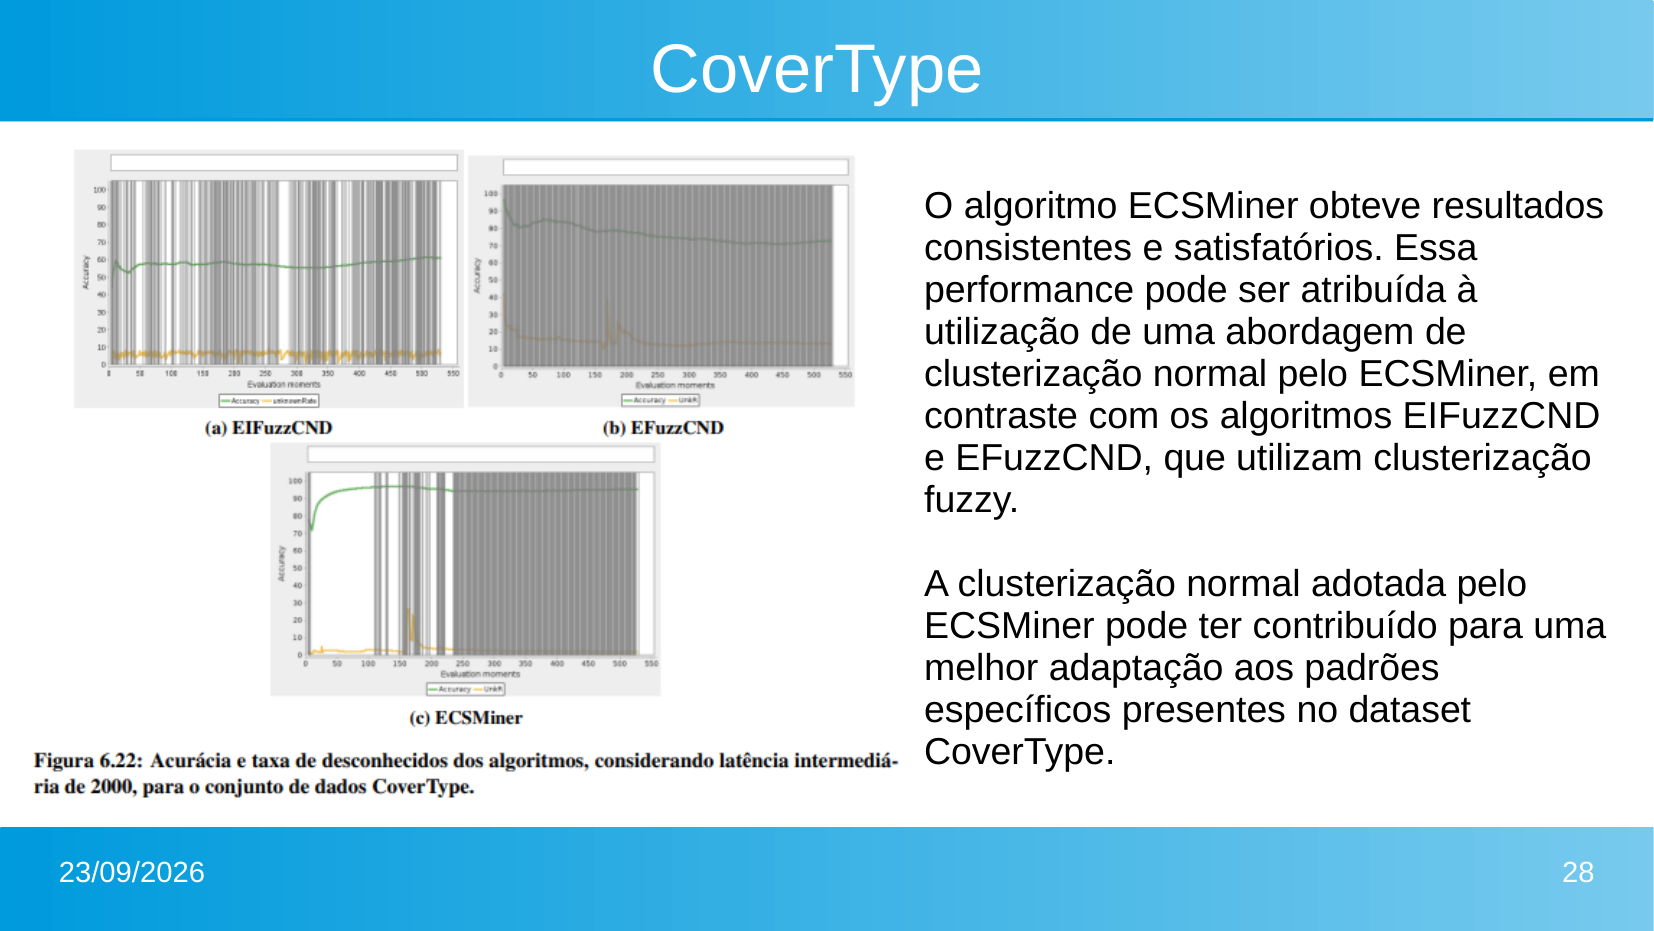

# CoverType
O algoritmo ECSMiner obteve resultados
consistentes e satisfatórios. Essa performance pode ser atribuída à utilização de uma abordagem de clusterização normal pelo ECSMiner, em contraste com os algoritmos EIFuzzCND e EFuzzCND, que utilizam clusterização fuzzy.
A clusterização normal adotada pelo ECSMiner pode ter contribuído para uma melhor adaptação aos padrões específicos presentes no dataset CoverType.
28